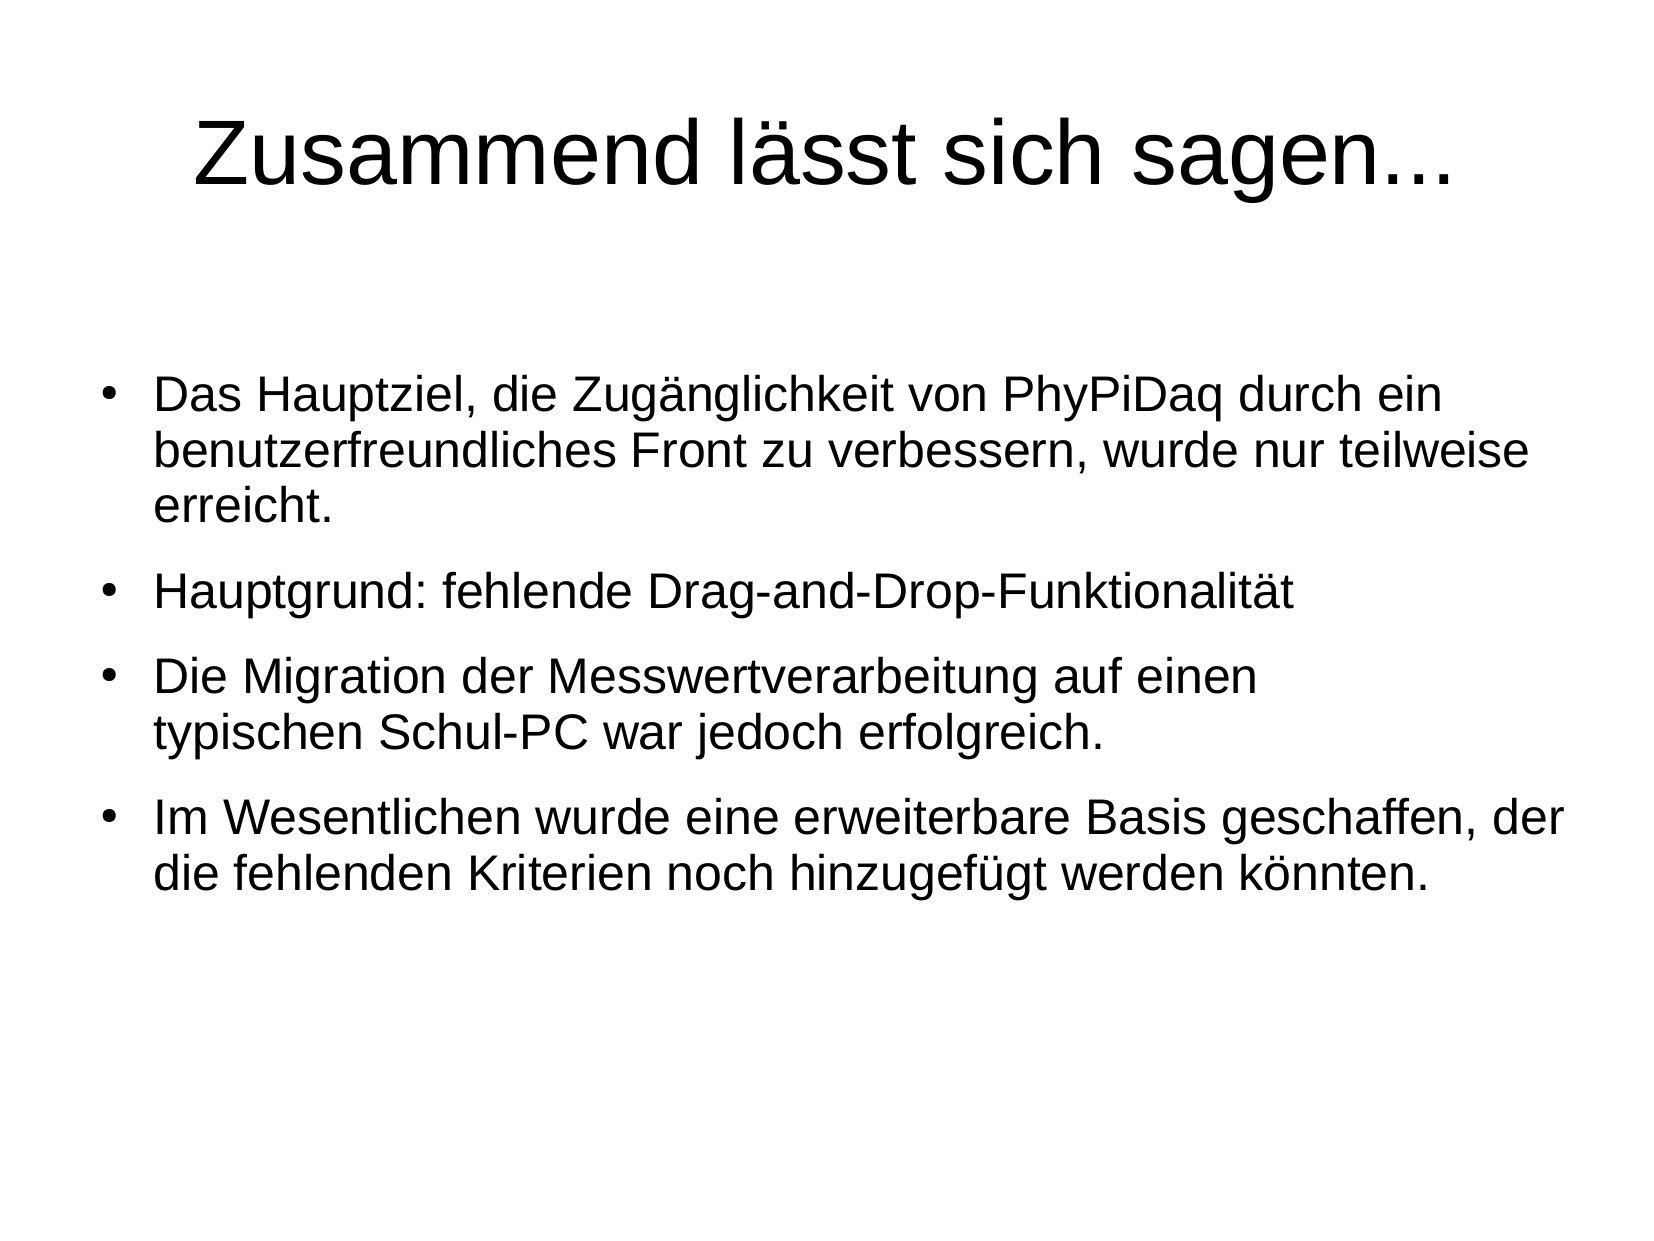

# Zusammend lässt sich sagen...
Das Hauptziel, die Zugänglichkeit von PhyPiDaq durch ein benutzerfreundliches Front zu verbessern, wurde nur teilweise erreicht.
Hauptgrund: fehlende Drag-and-Drop-Funktionalität
Die Migration der Messwertverarbeitung auf einen
typischen Schul-PC war jedoch erfolgreich.
Im Wesentlichen wurde eine erweiterbare Basis geschaffen, der die fehlenden Kriterien noch hinzugefügt werden könnten.